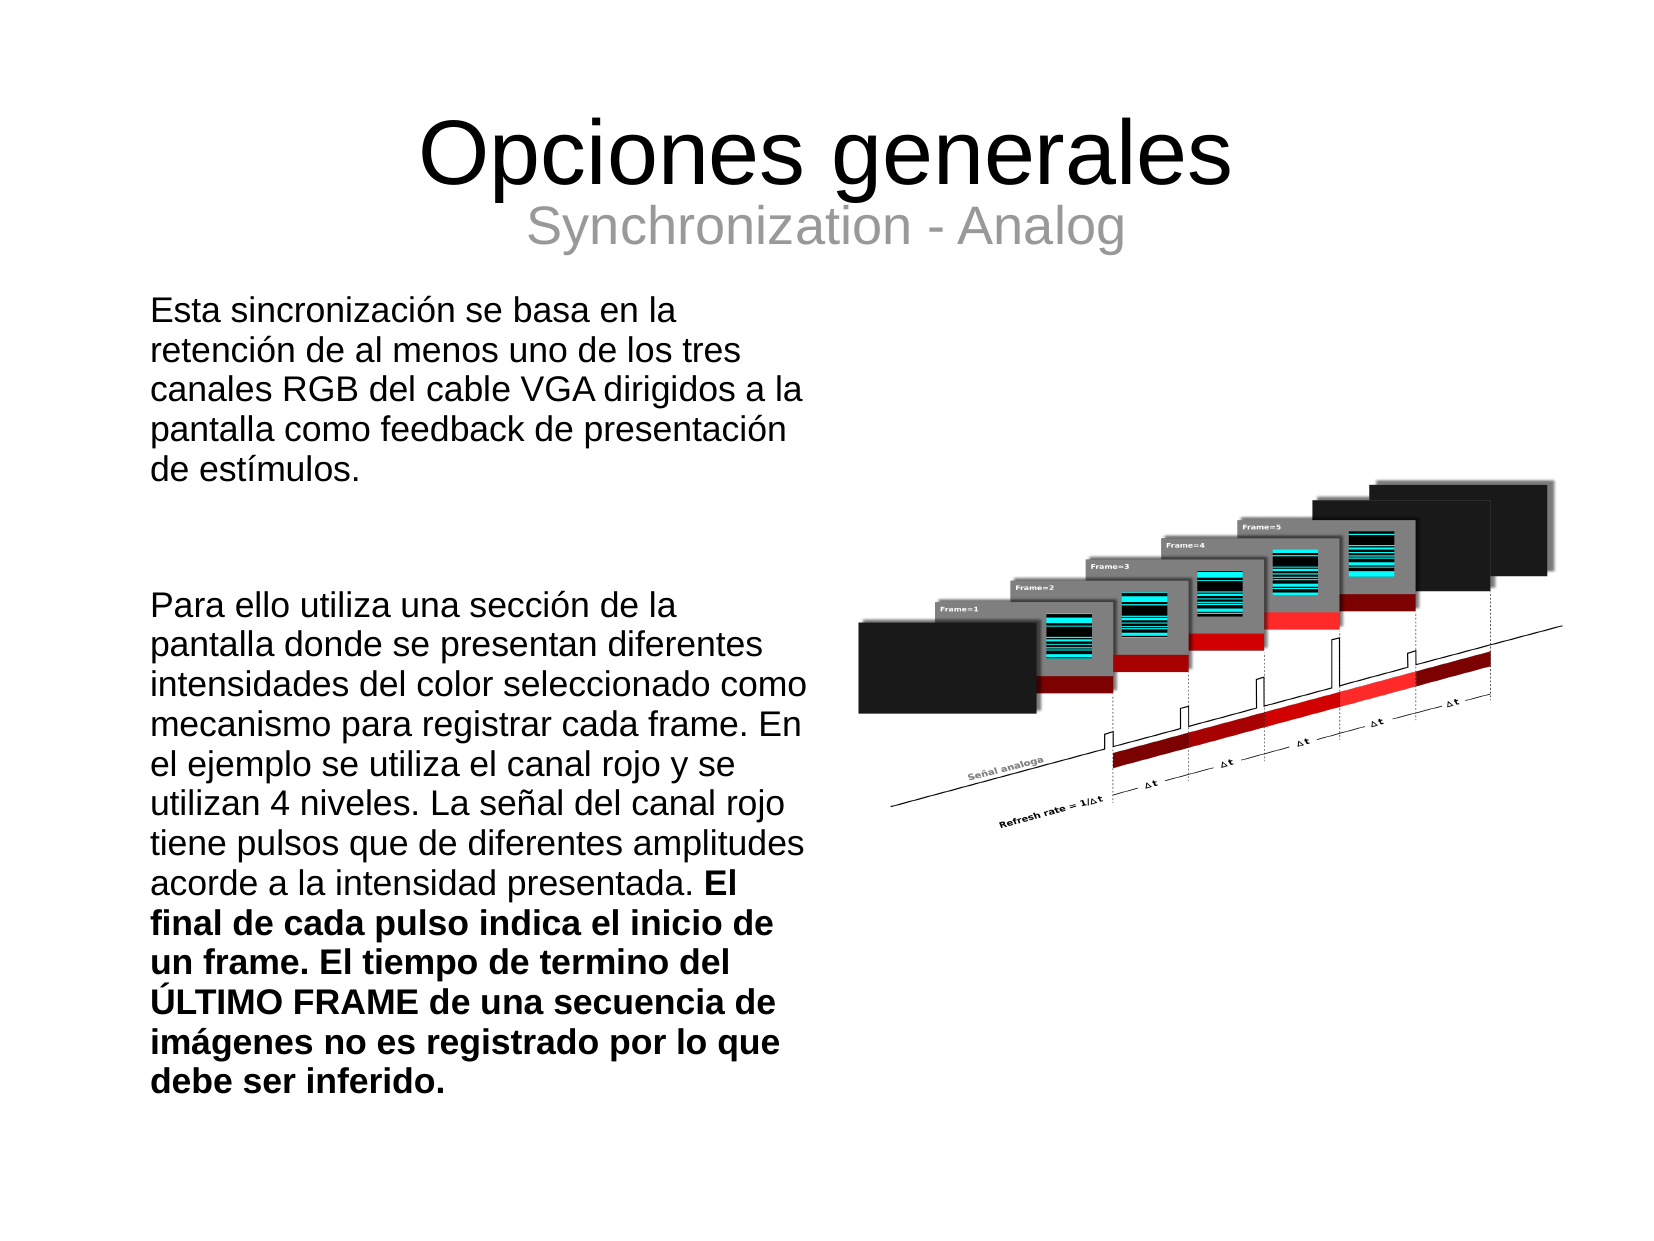

# Opciones generales
Synchronization - Analog
Esta sincronización se basa en la retención de al menos uno de los tres canales RGB del cable VGA dirigidos a la pantalla como feedback de presentación de estímulos.
Para ello utiliza una sección de la pantalla donde se presentan diferentes intensidades del color seleccionado como mecanismo para registrar cada frame. En el ejemplo se utiliza el canal rojo y se utilizan 4 niveles. La señal del canal rojo tiene pulsos que de diferentes amplitudes acorde a la intensidad presentada. El final de cada pulso indica el inicio de un frame. El tiempo de termino del ÚLTIMO FRAME de una secuencia de imágenes no es registrado por lo que debe ser inferido.